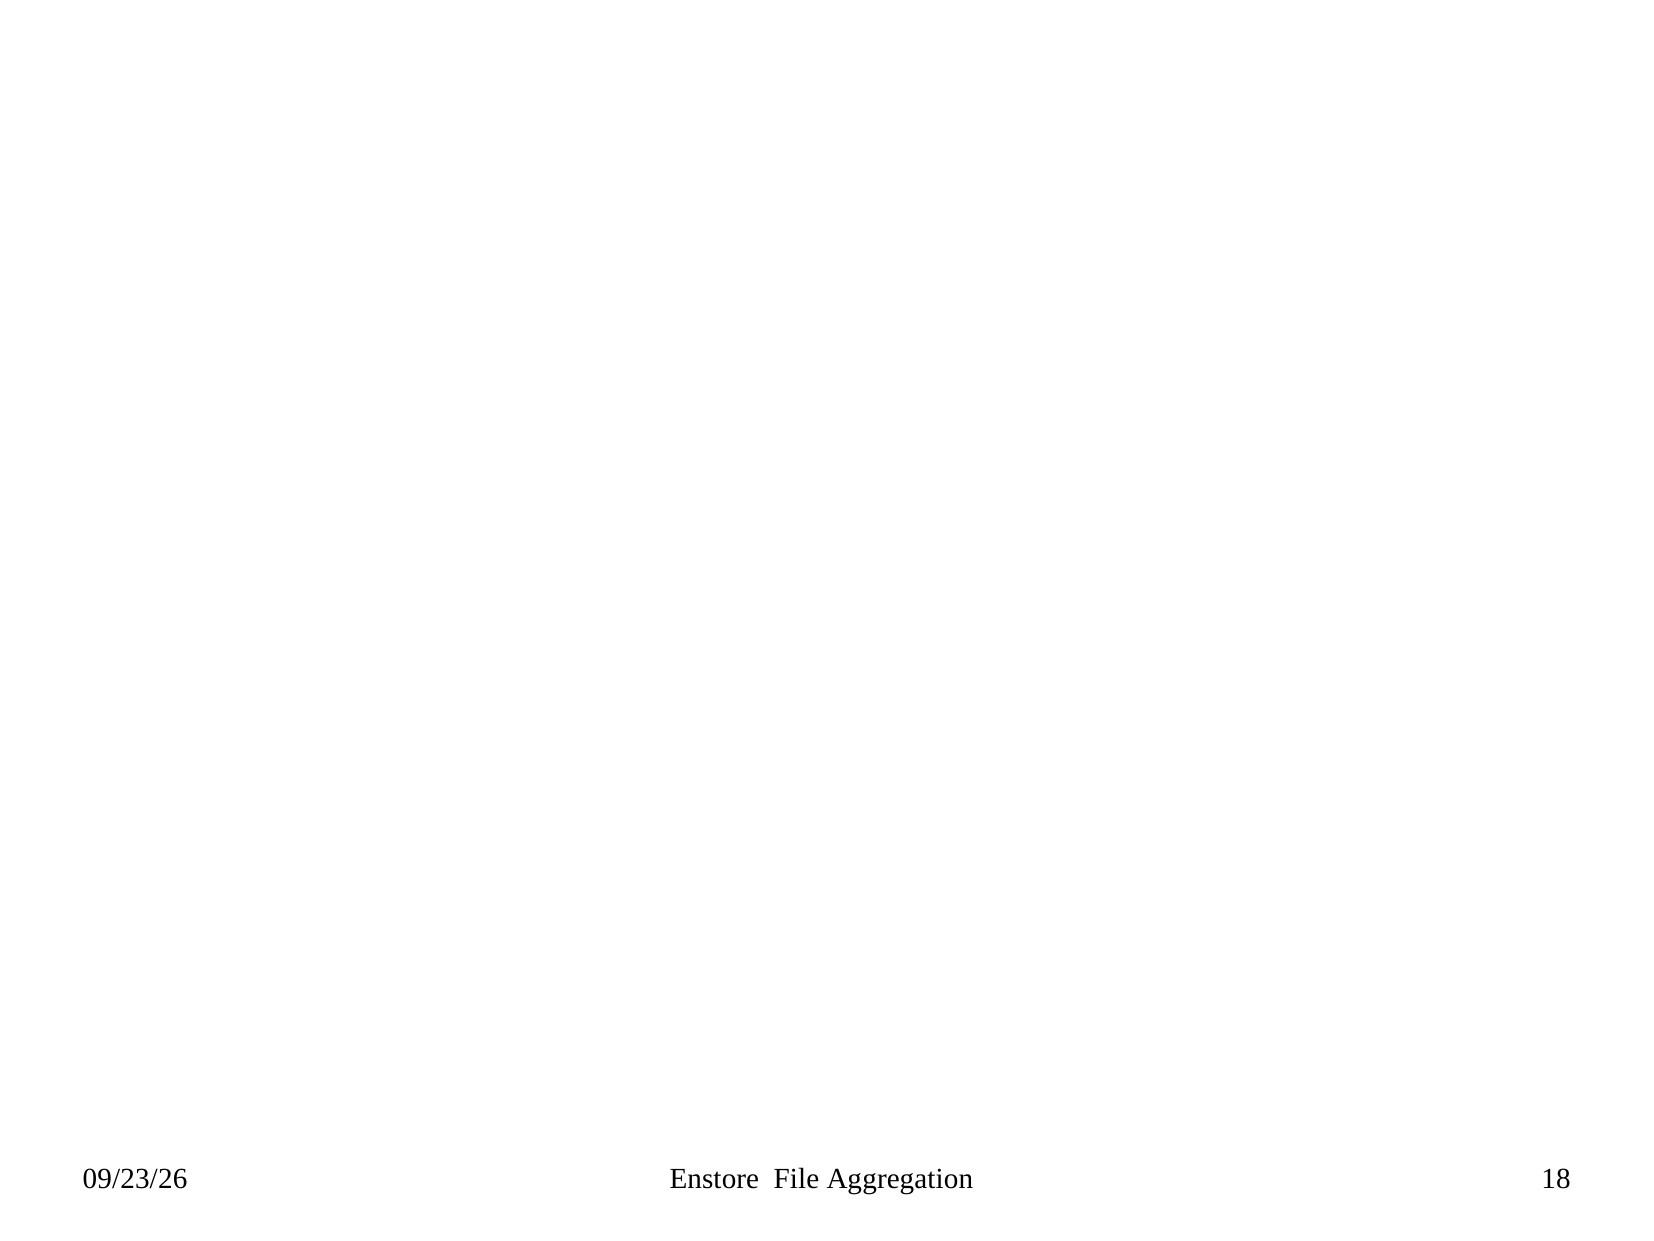

# Enstore commands for new servers
Udp2amqp proxy server:
[enstore@dmsen02 test_dir]$ enstore udp
Usage:
 udp [ -ha --alive --help --retries= --timeout= --usage ] udp_proxy_server
 -a, --alive prints message if the server is up or down.
 -h, --help prints this message
 --retries <ALIVE_RETRIES> number of attempts to resend alive requests
 --timeout <SECONDS> number of seconds to wait for alive response
 --usage prints short help message
Enstore File Aggregation
18